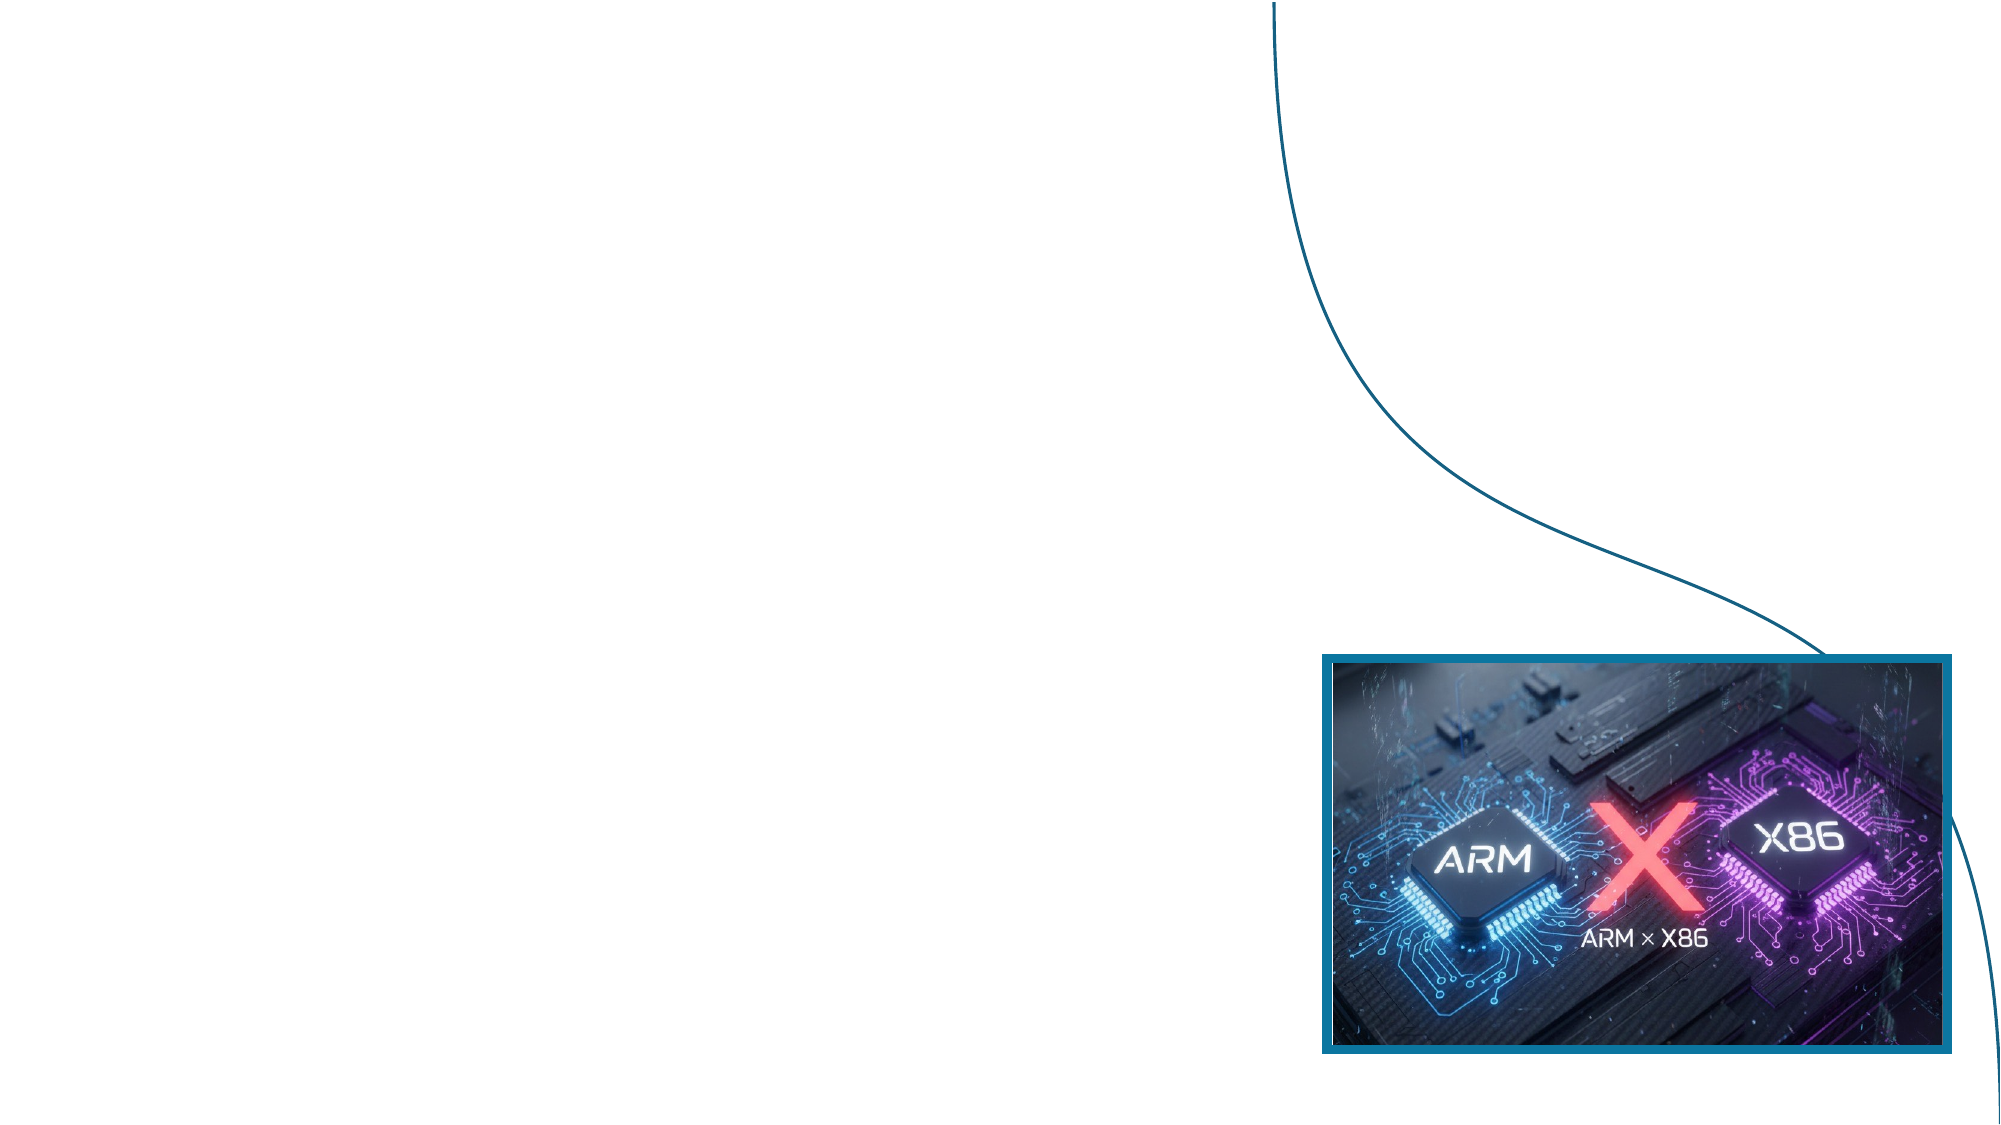

# Comparativo ARM vs x86
ARM: mais eficiente e econômico
x86: mais potente, porém consome mais energia
ARM usa menos instruções (RISC)
x86 usa conjunto complexo (CISC)
ARM domina em dispositivos móveis
x86 domina em desktops e servidores tradicionais